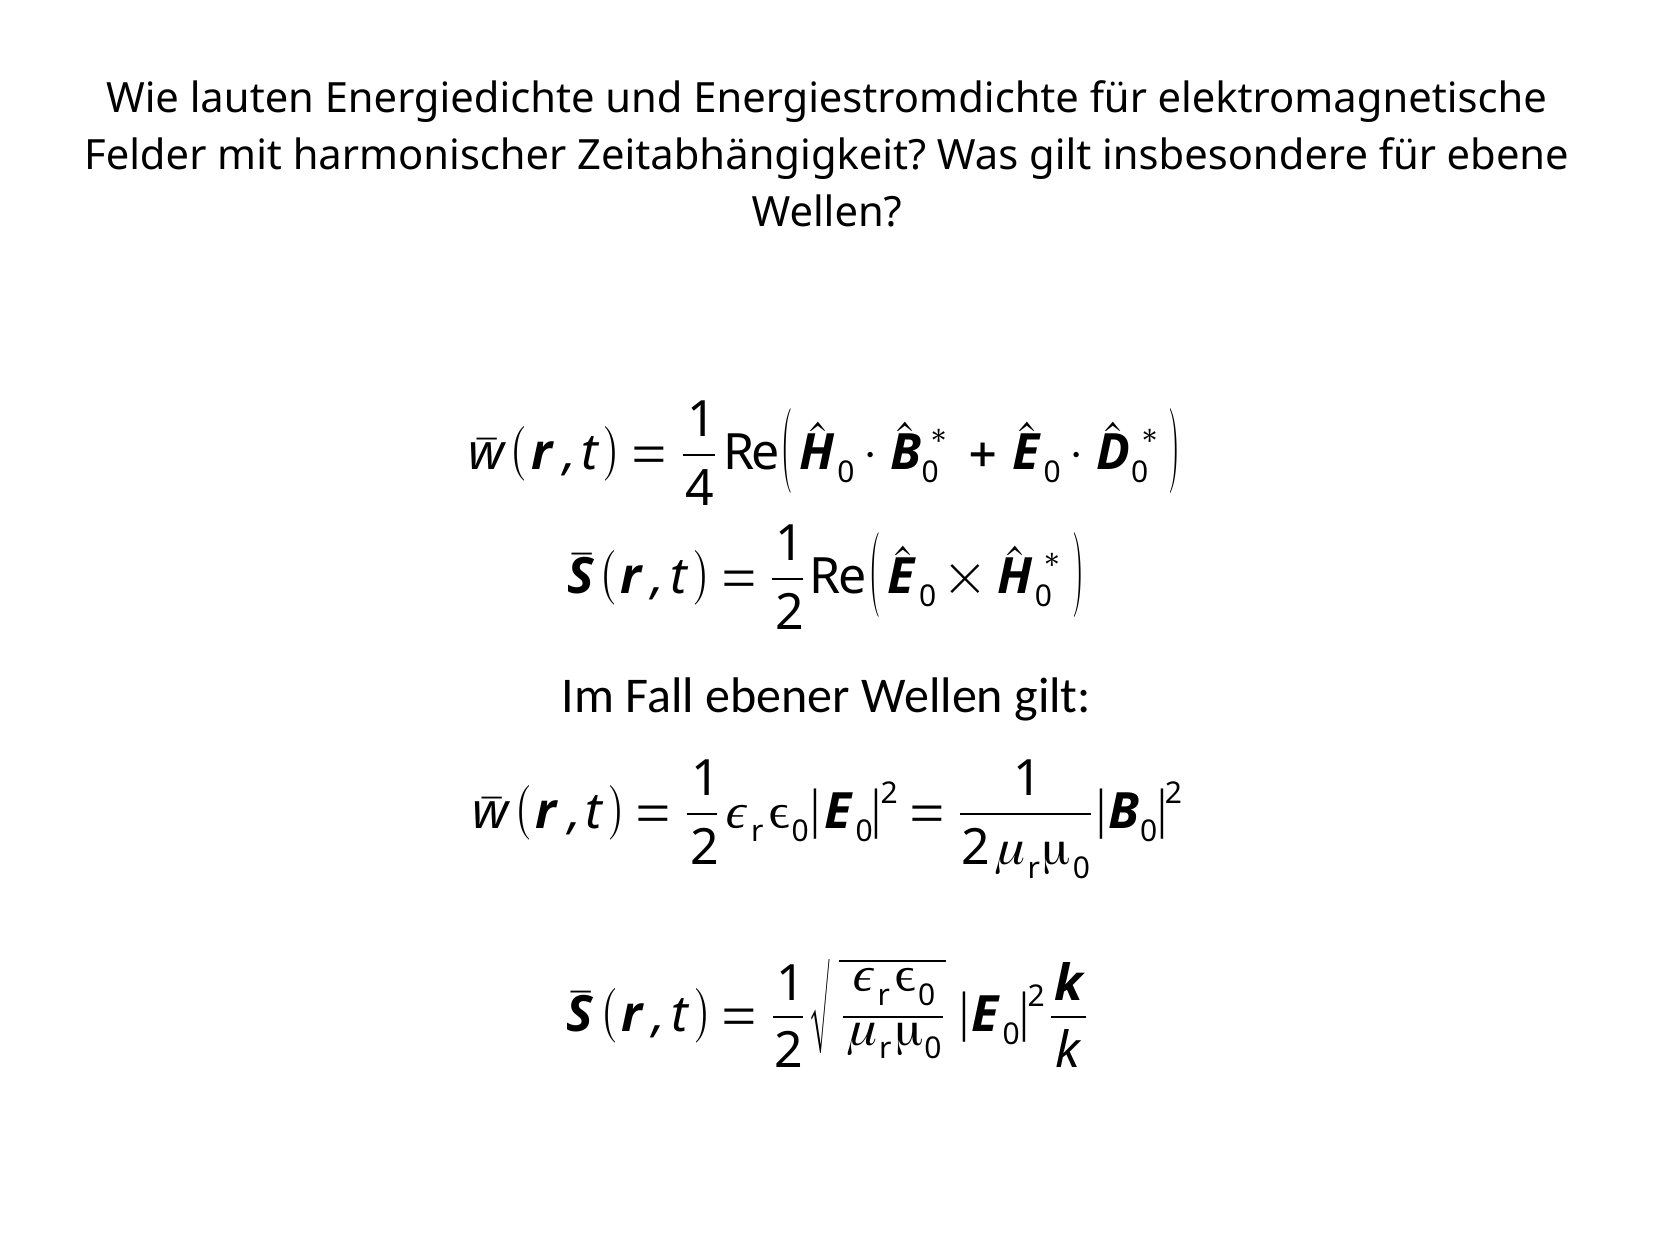

# Wie lauten Energiedichte und Energiestromdichte für elektromagnetische Felder mit harmonischer Zeitabhängigkeit? Was gilt insbesondere für ebene Wellen?
Im Fall ebener Wellen gilt: